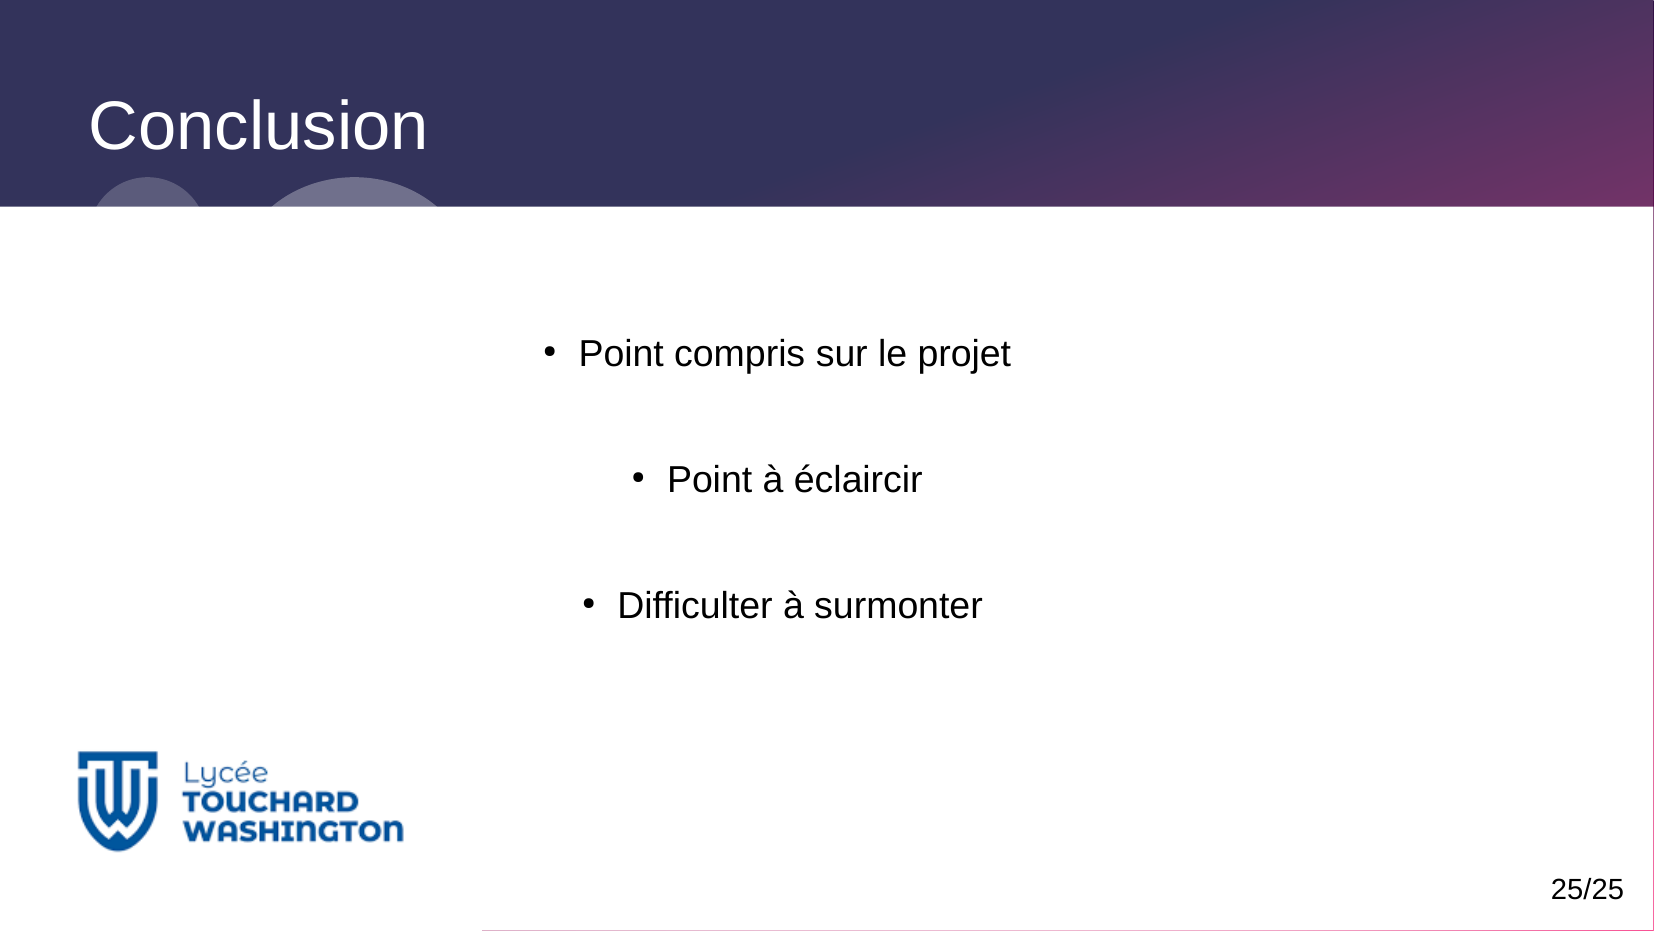

# Conclusion
Point compris sur le projet
Point à éclaircir
Difficulter à surmonter
25